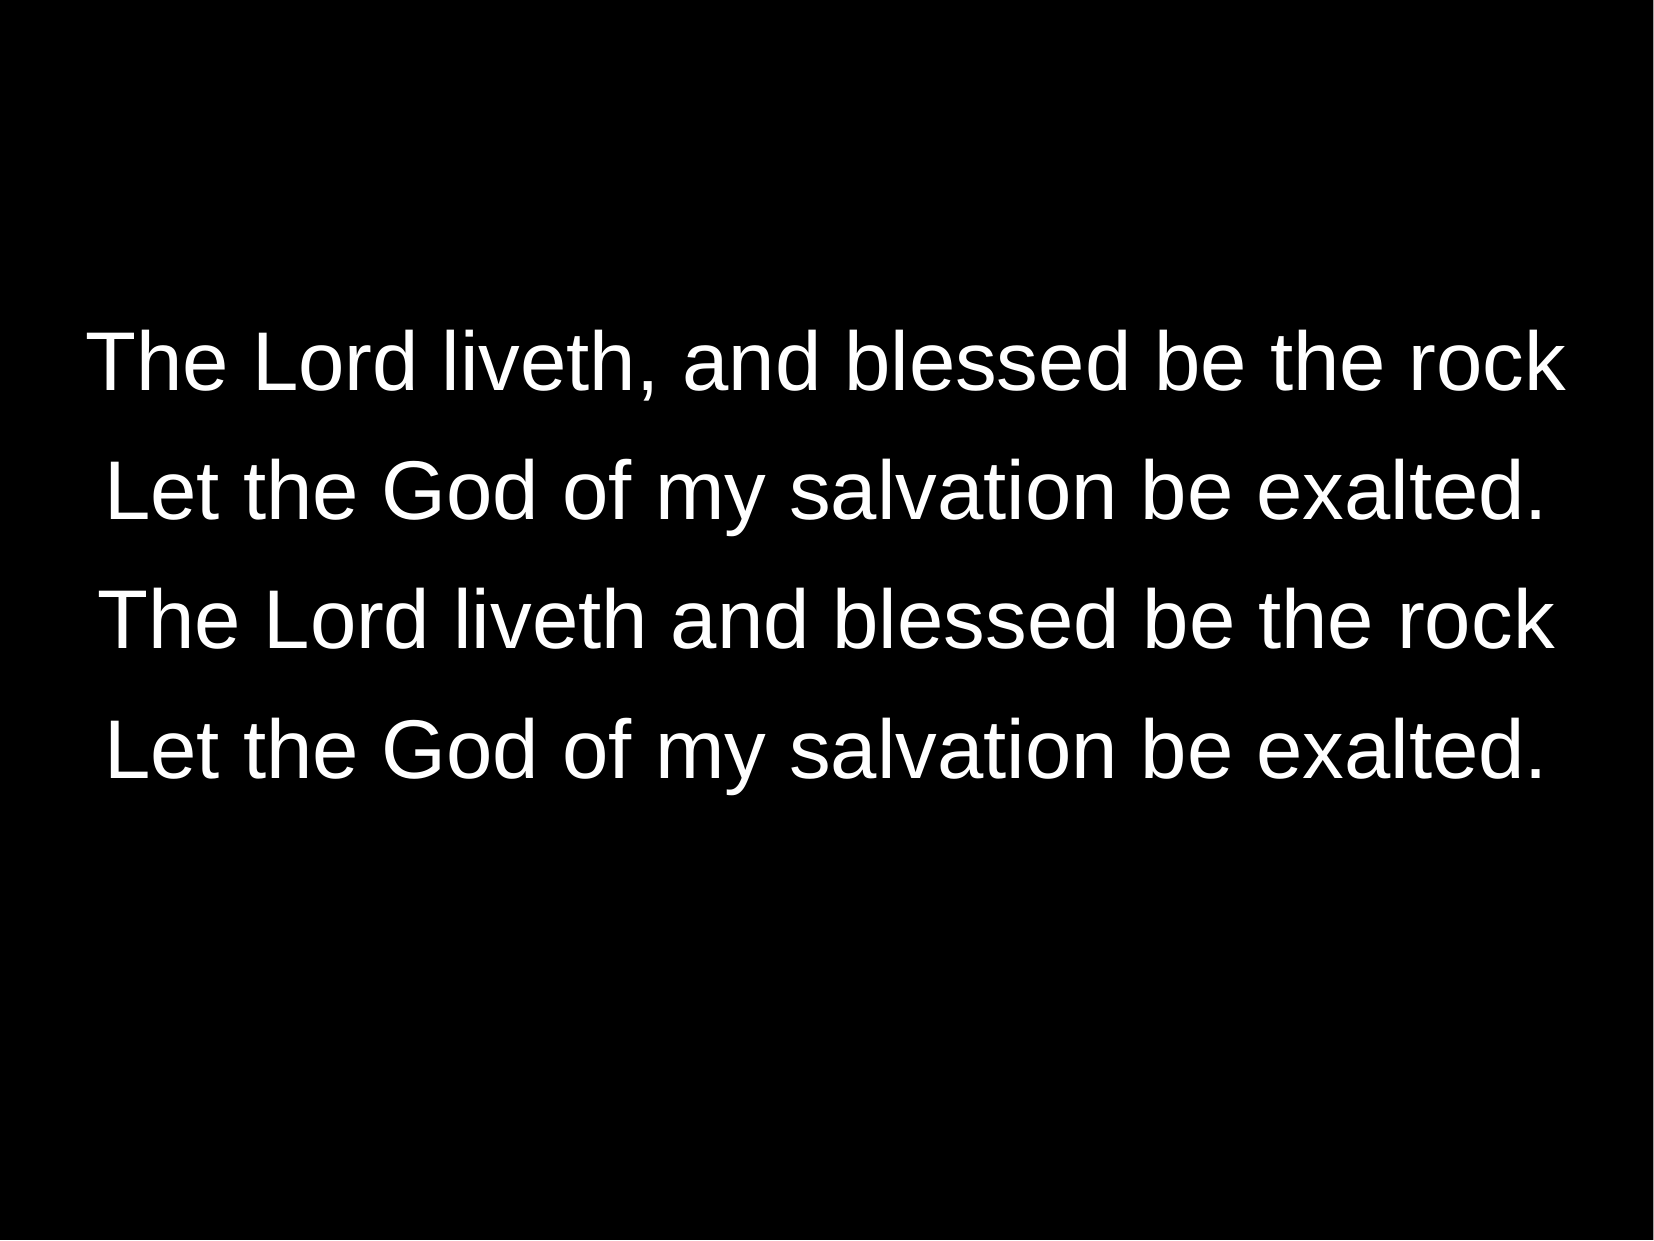

#
The Lord liveth, and blessed be the rock
Let the God of my salvation be exalted.
The Lord liveth and blessed be the rock
Let the God of my salvation be exalted.